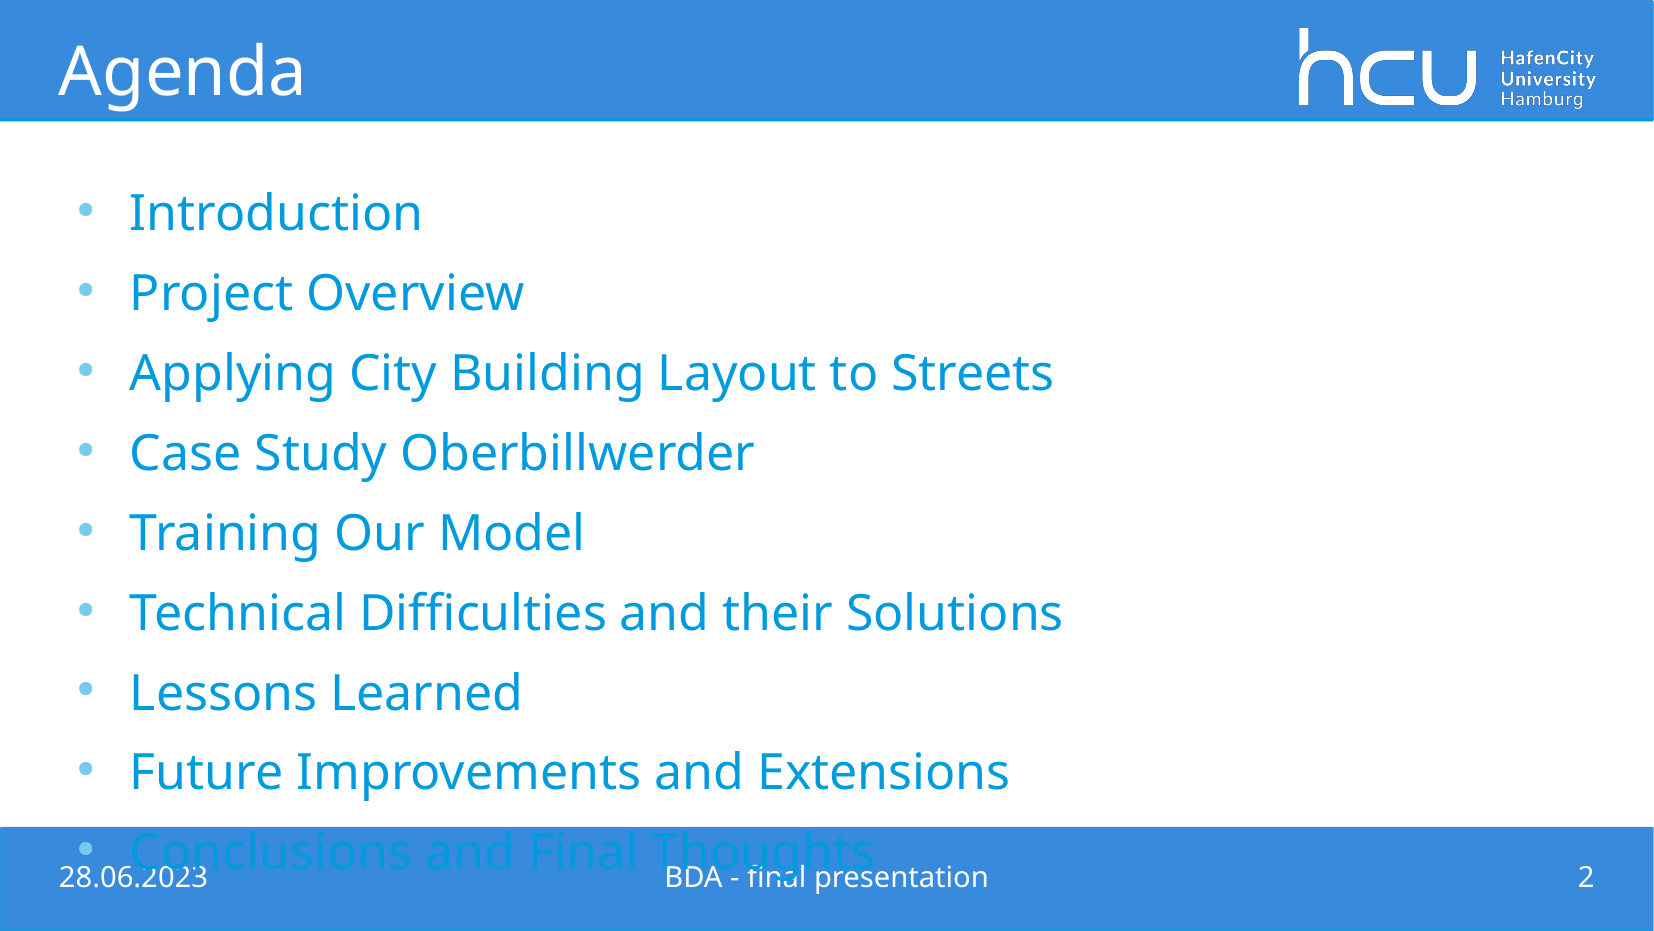

# Agenda
Introduction
Project Overview
Applying City Building Layout to Streets
Case Study Oberbillwerder
Training Our Model
Technical Difficulties and their Solutions
Lessons Learned
Future Improvements and Extensions
Conclusions and Final Thoughts
28.06.2023
BDA - final presentation
2